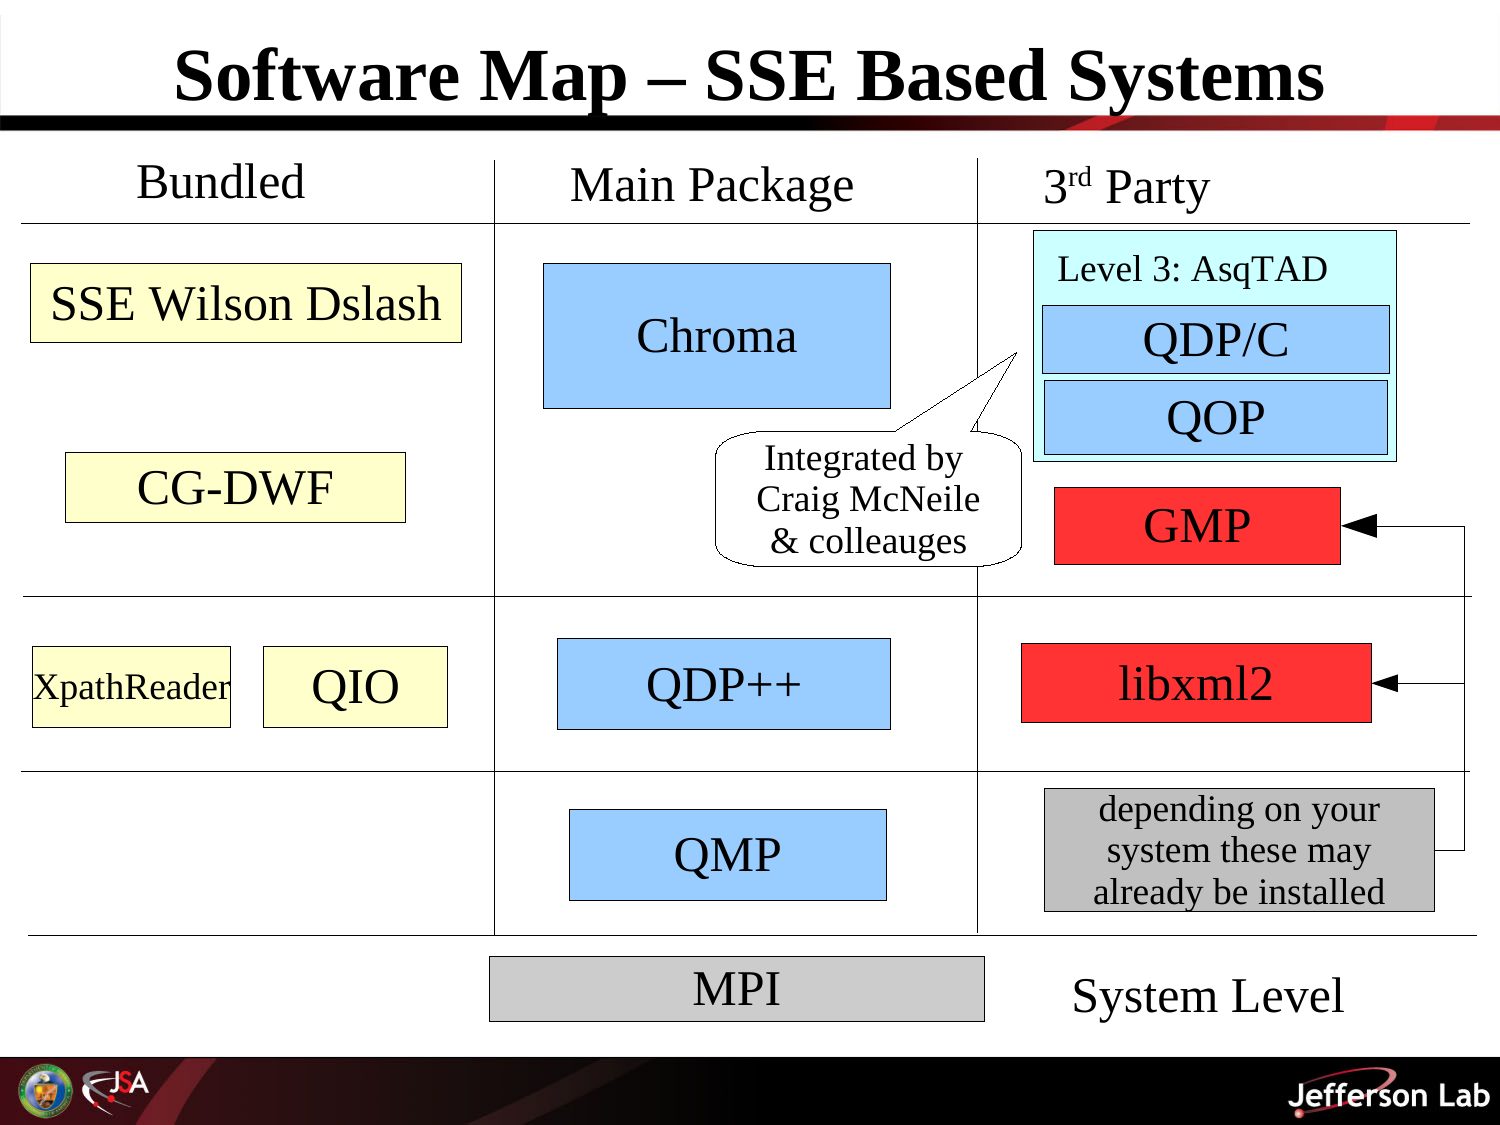

# Software Map – SSE Based Systems
Bundled
Main Package
3rd Party
Level 3: AsqTAD
Chroma
SSE Wilson Dslash
QDP/C
QOP
Integrated by
Craig McNeile
& colleauges
CG-DWF
GMP
QDP++
libxml2
XpathReader
QIO
depending on your
system these may
already be installed
QMP
MPI
System Level